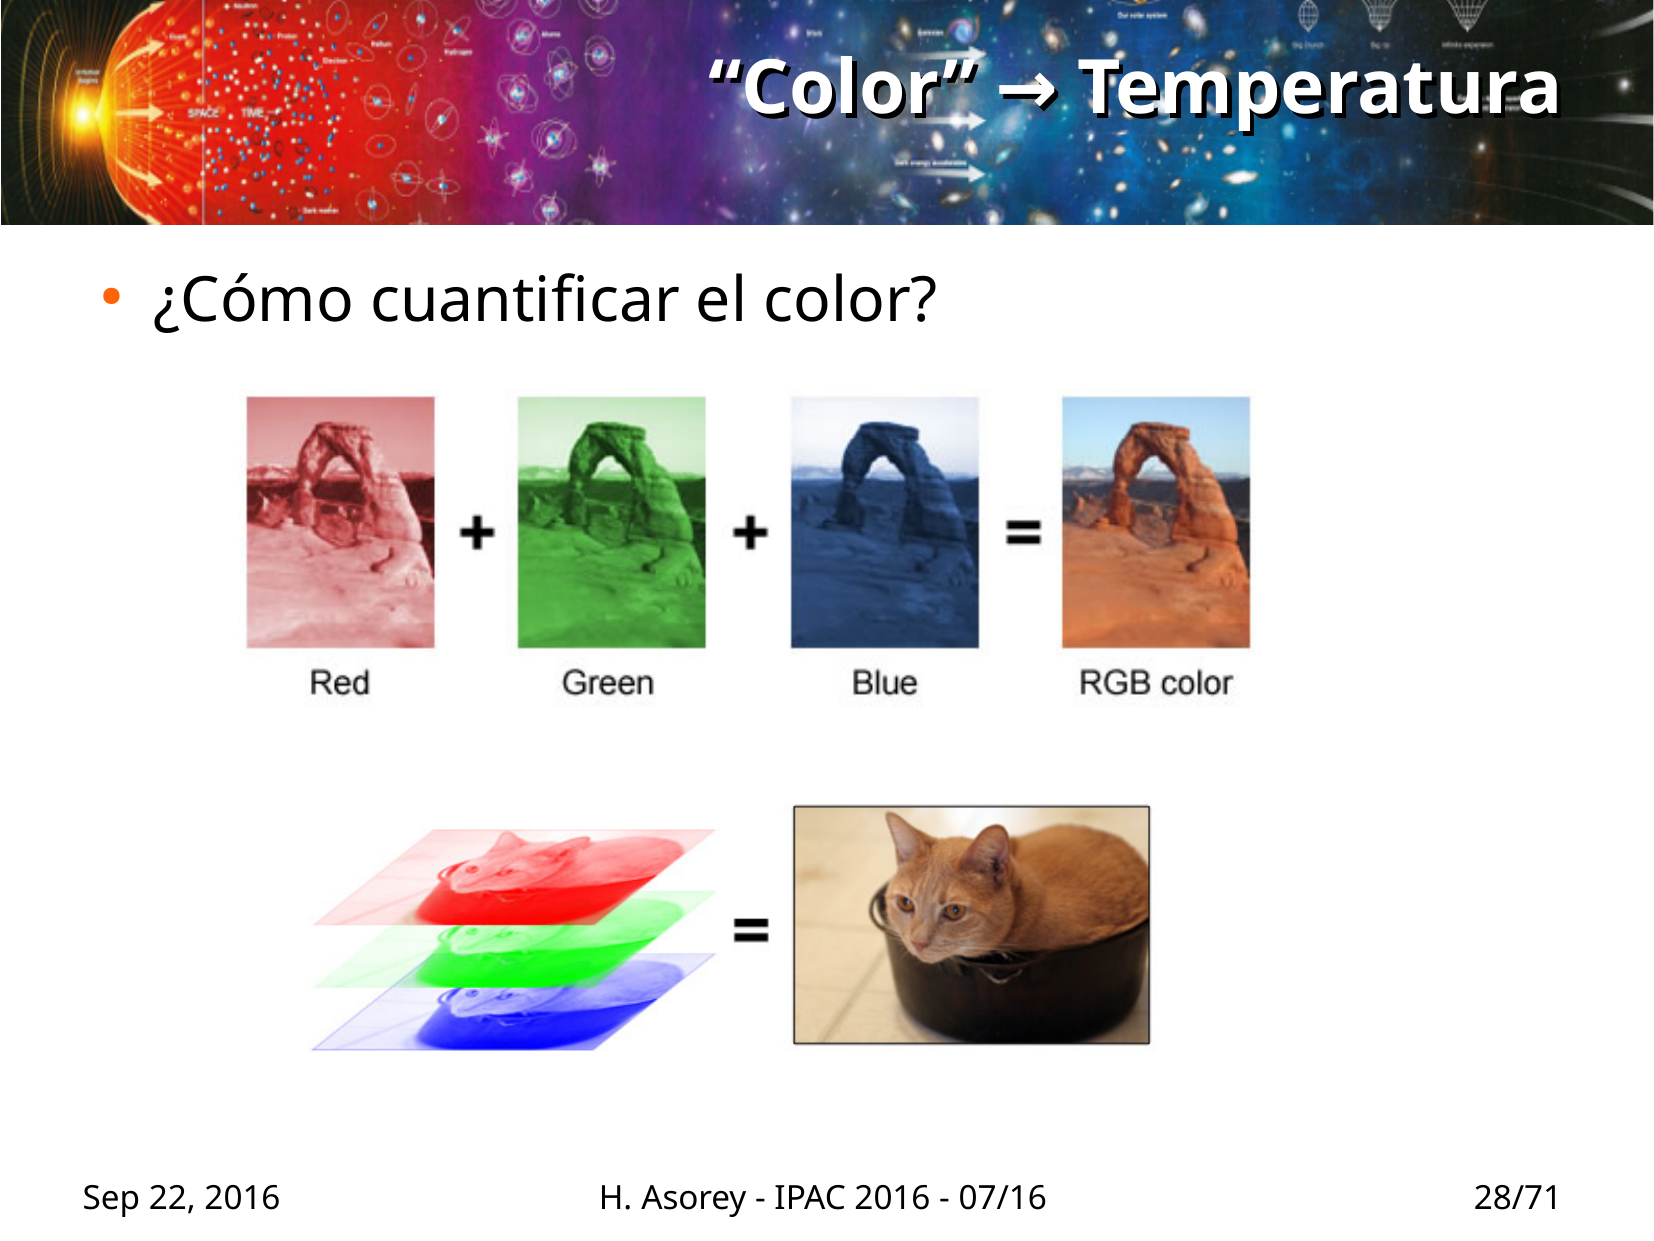

# “Color” → Temperatura
¿Cómo cuantificar el color?
Sep 22, 2016
H. Asorey - IPAC 2016 - 07/16
28